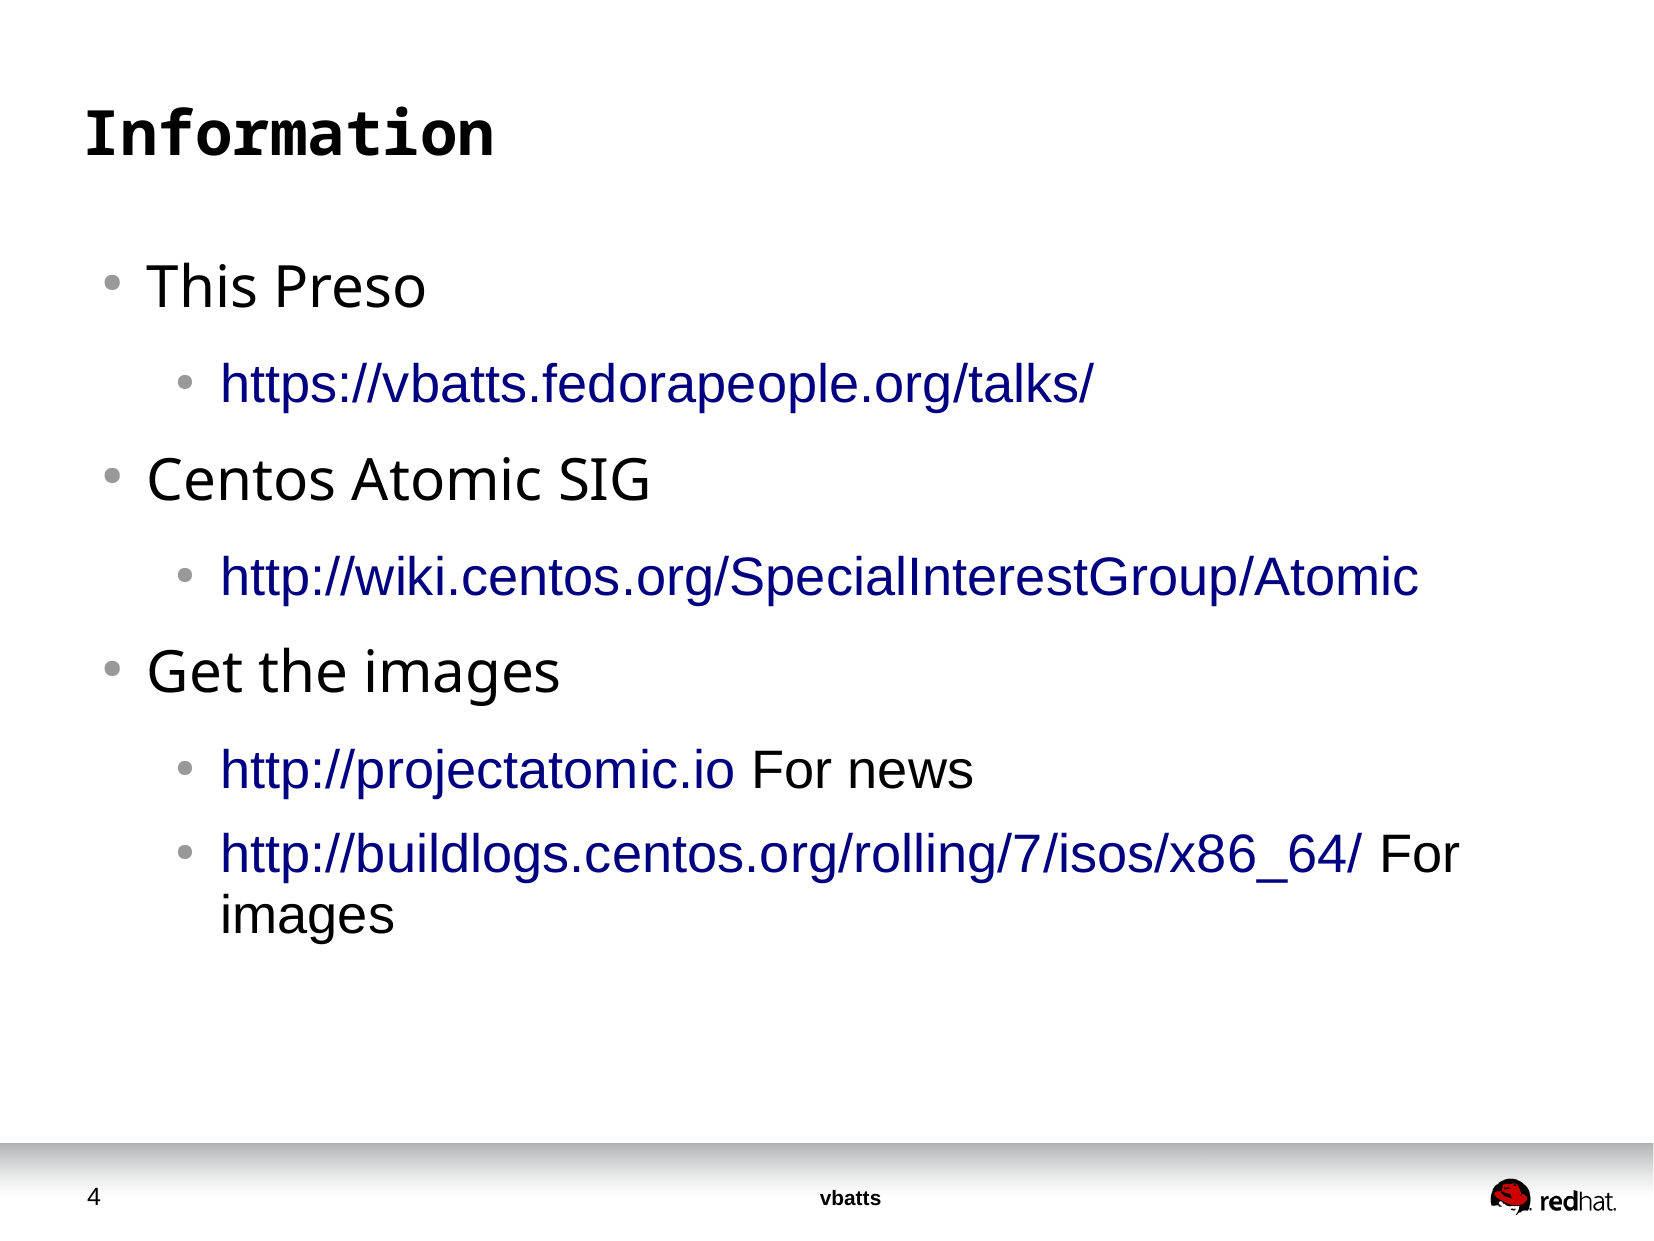

# Information
This Preso
https://vbatts.fedorapeople.org/talks/
Centos Atomic SIG
http://wiki.centos.org/SpecialInterestGroup/Atomic
Get the images
http://projectatomic.io For news
http://buildlogs.centos.org/rolling/7/isos/x86_64/ For images